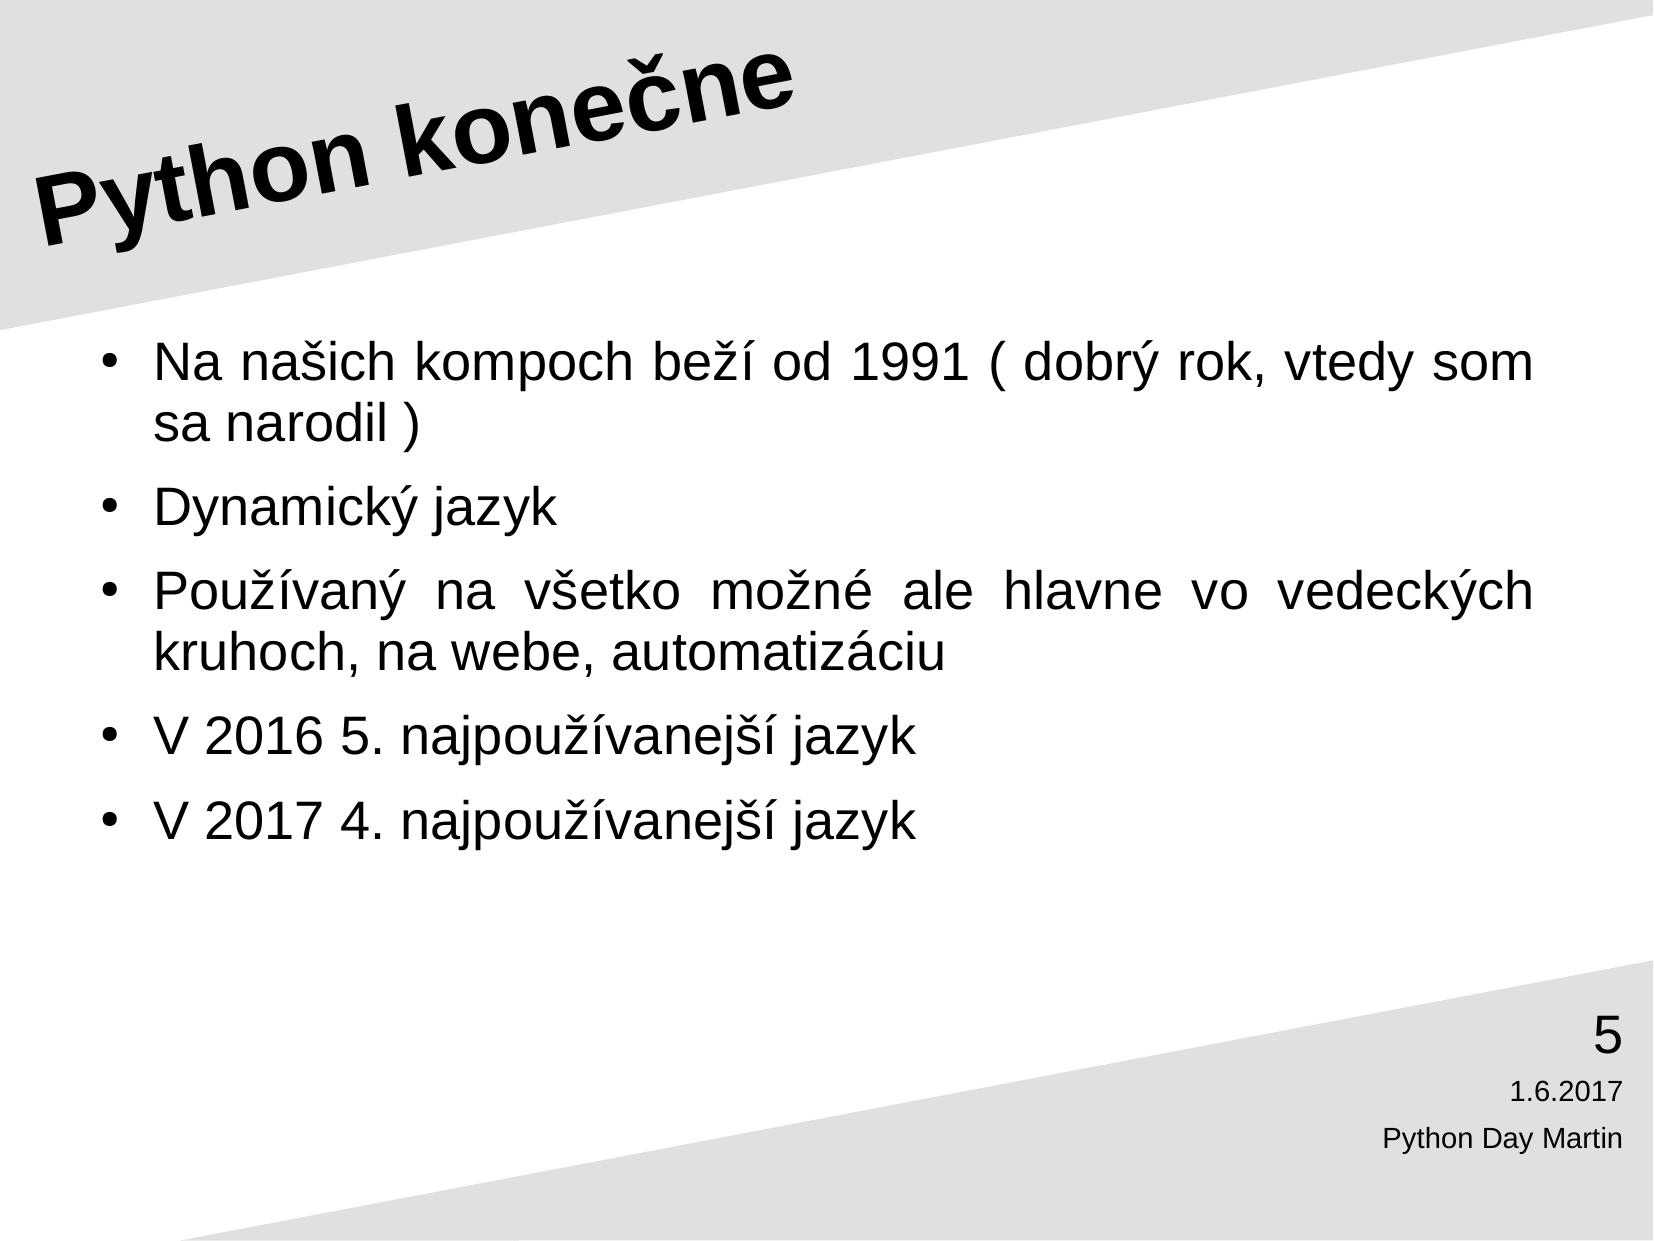

# Python konečne
Na našich kompoch beží od 1991 ( dobrý rok, vtedy som sa narodil )
Dynamický jazyk
Používaný na všetko možné ale hlavne vo vedeckých kruhoch, na webe, automatizáciu
V 2016 5. najpoužívanejší jazyk
V 2017 4. najpoužívanejší jazyk
5
Your footer here.